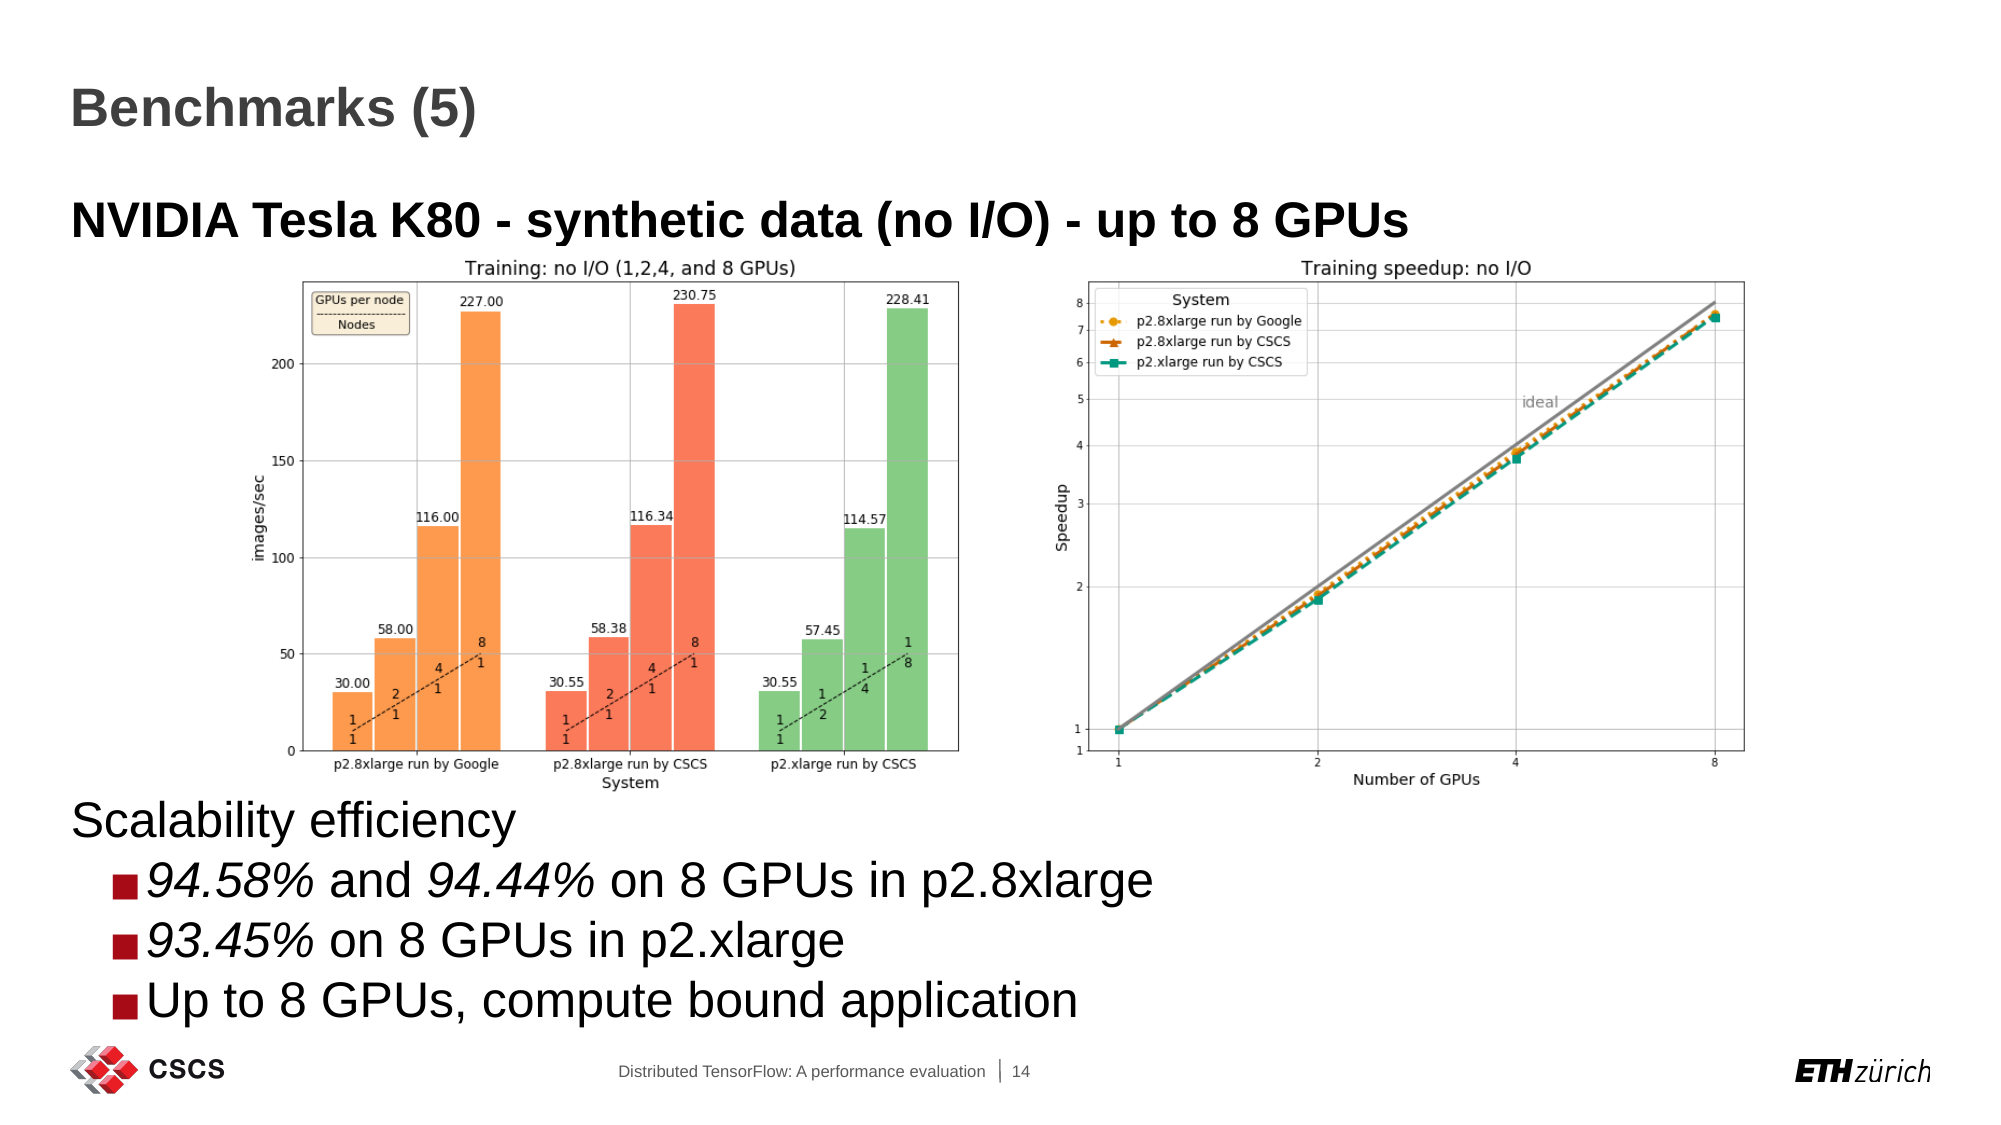

# Benchmarks (5)
NVIDIA Tesla K80 - synthetic data (no I/O) - up to 8 GPUs
Scalability efficiency
94.58% and 94.44% on 8 GPUs in p2.8xlarge
93.45% on 8 GPUs in p2.xlarge
Up to 8 GPUs, compute bound application
Distributed TensorFlow: A performance evaluation